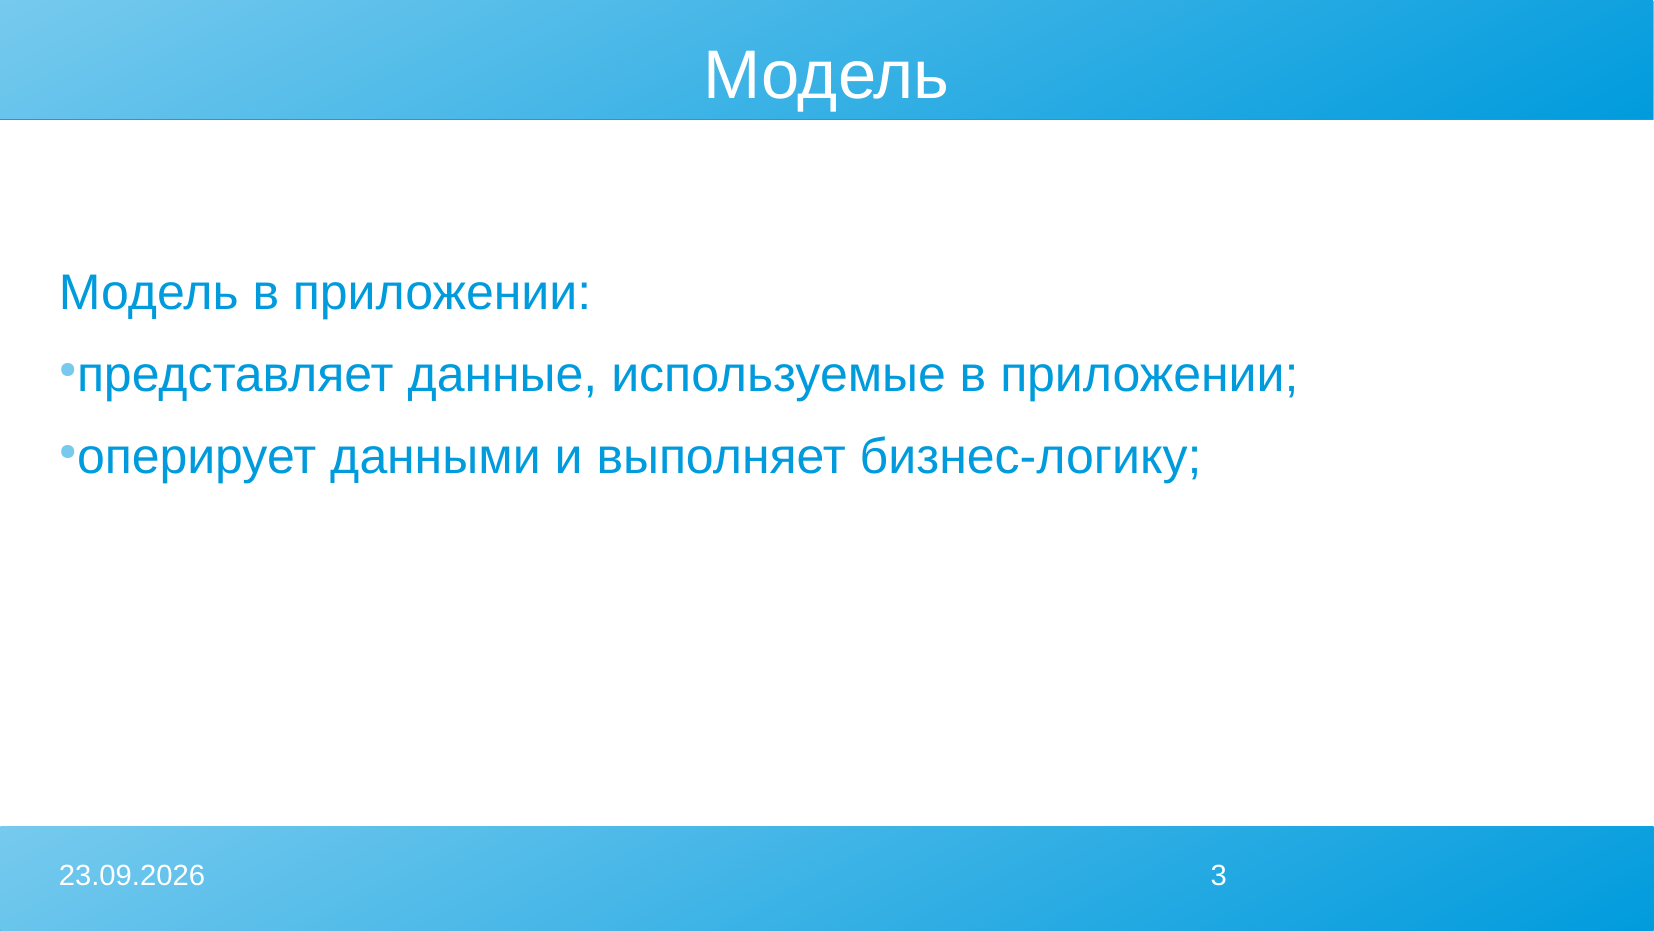

# Модель
Модель в приложении:
представляет данные, используемые в приложении;
оперирует данными и выполняет бизнес-логику;